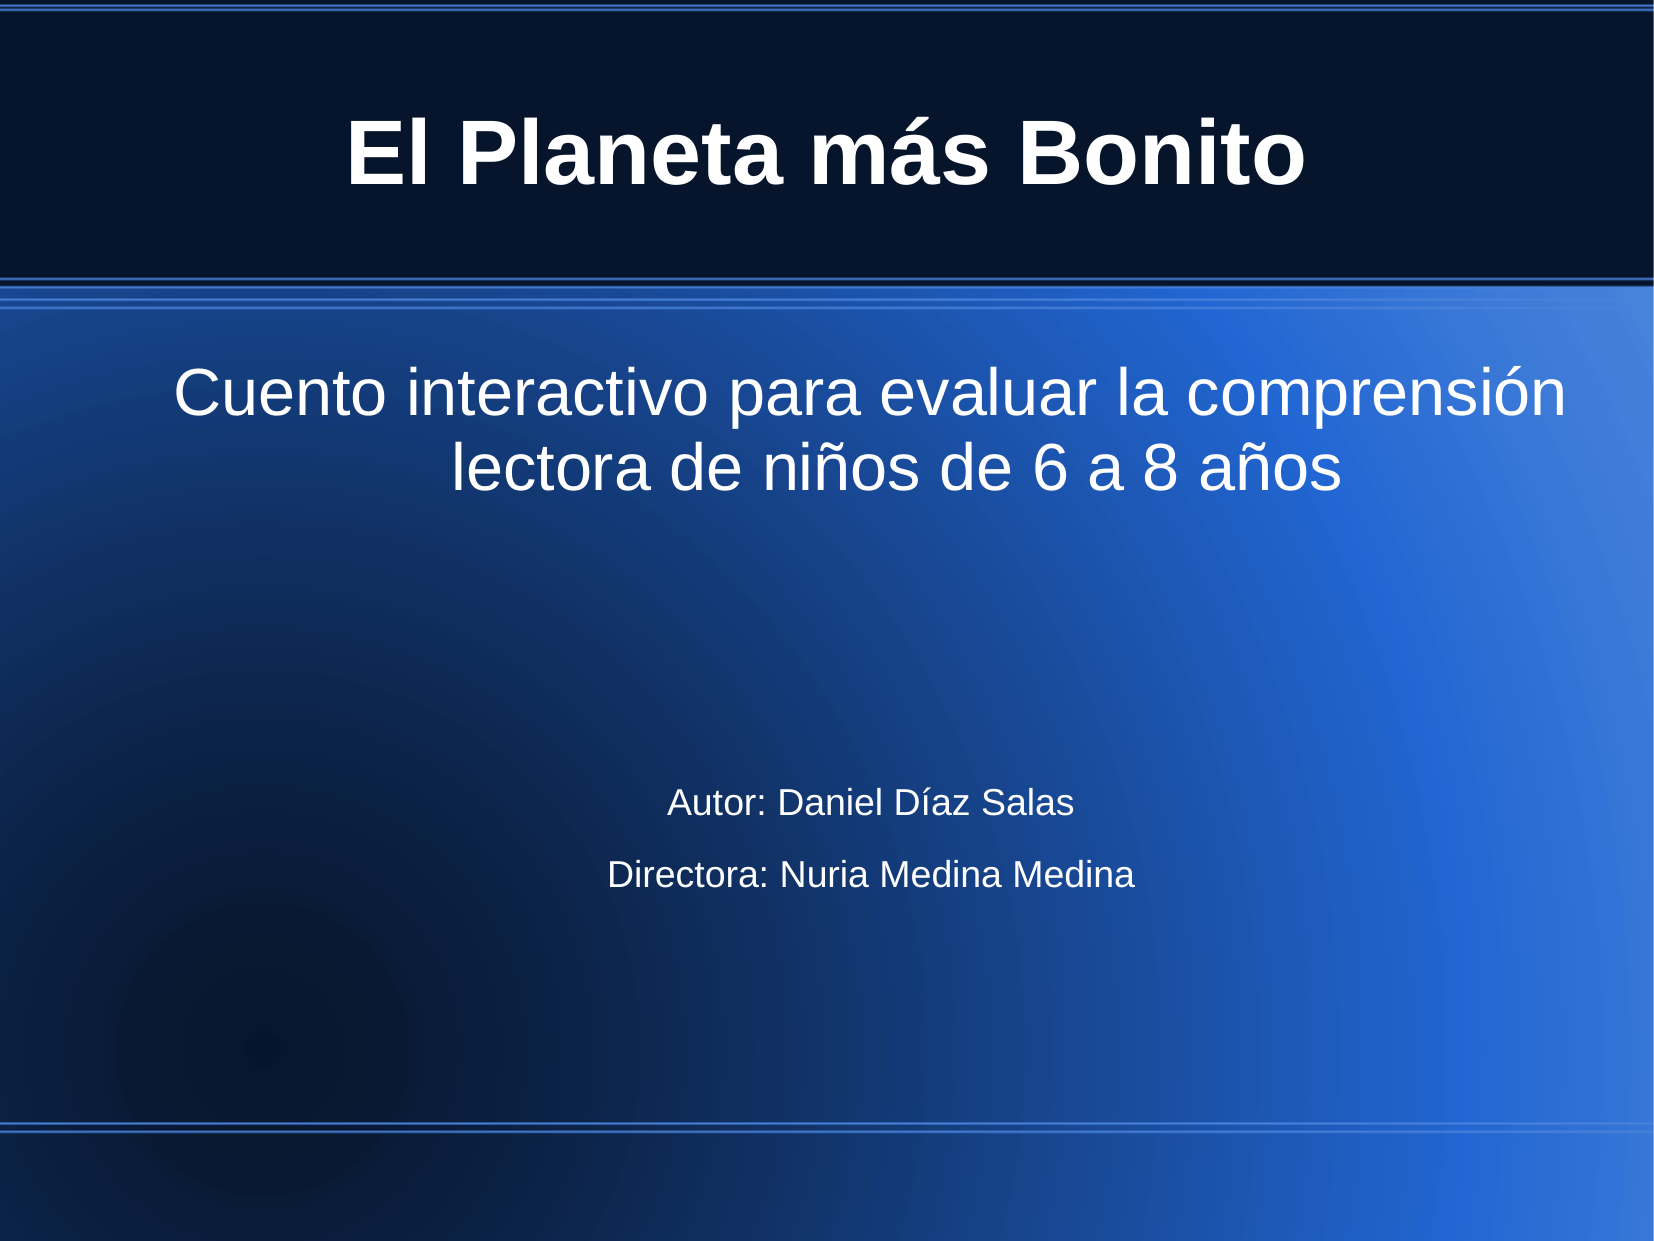

# El Planeta más Bonito
Cuento interactivo para evaluar la comprensión lectora de niños de 6 a 8 años
Autor: Daniel Díaz Salas
Directora: Nuria Medina Medina